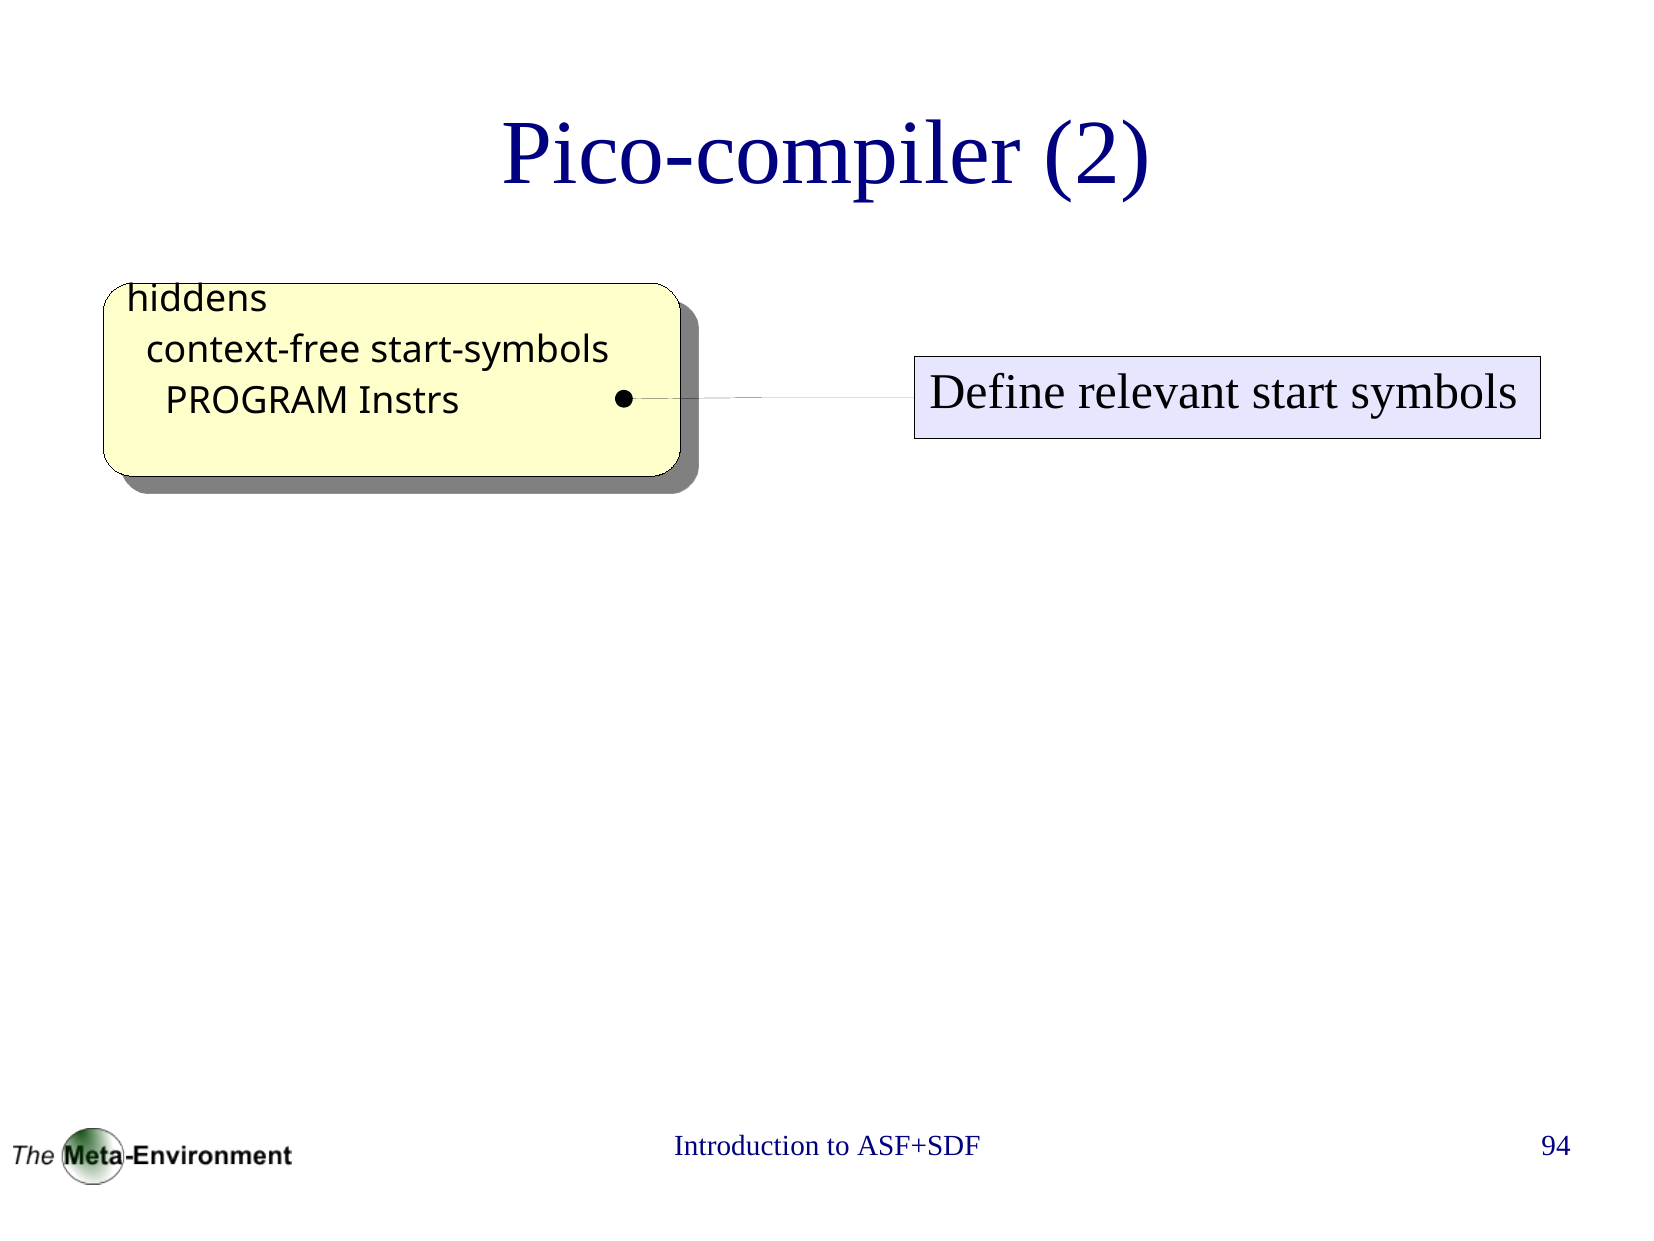

# Pico-compiler (2)
hiddens
 context-free start-symbols
 PROGRAM Instrs
94